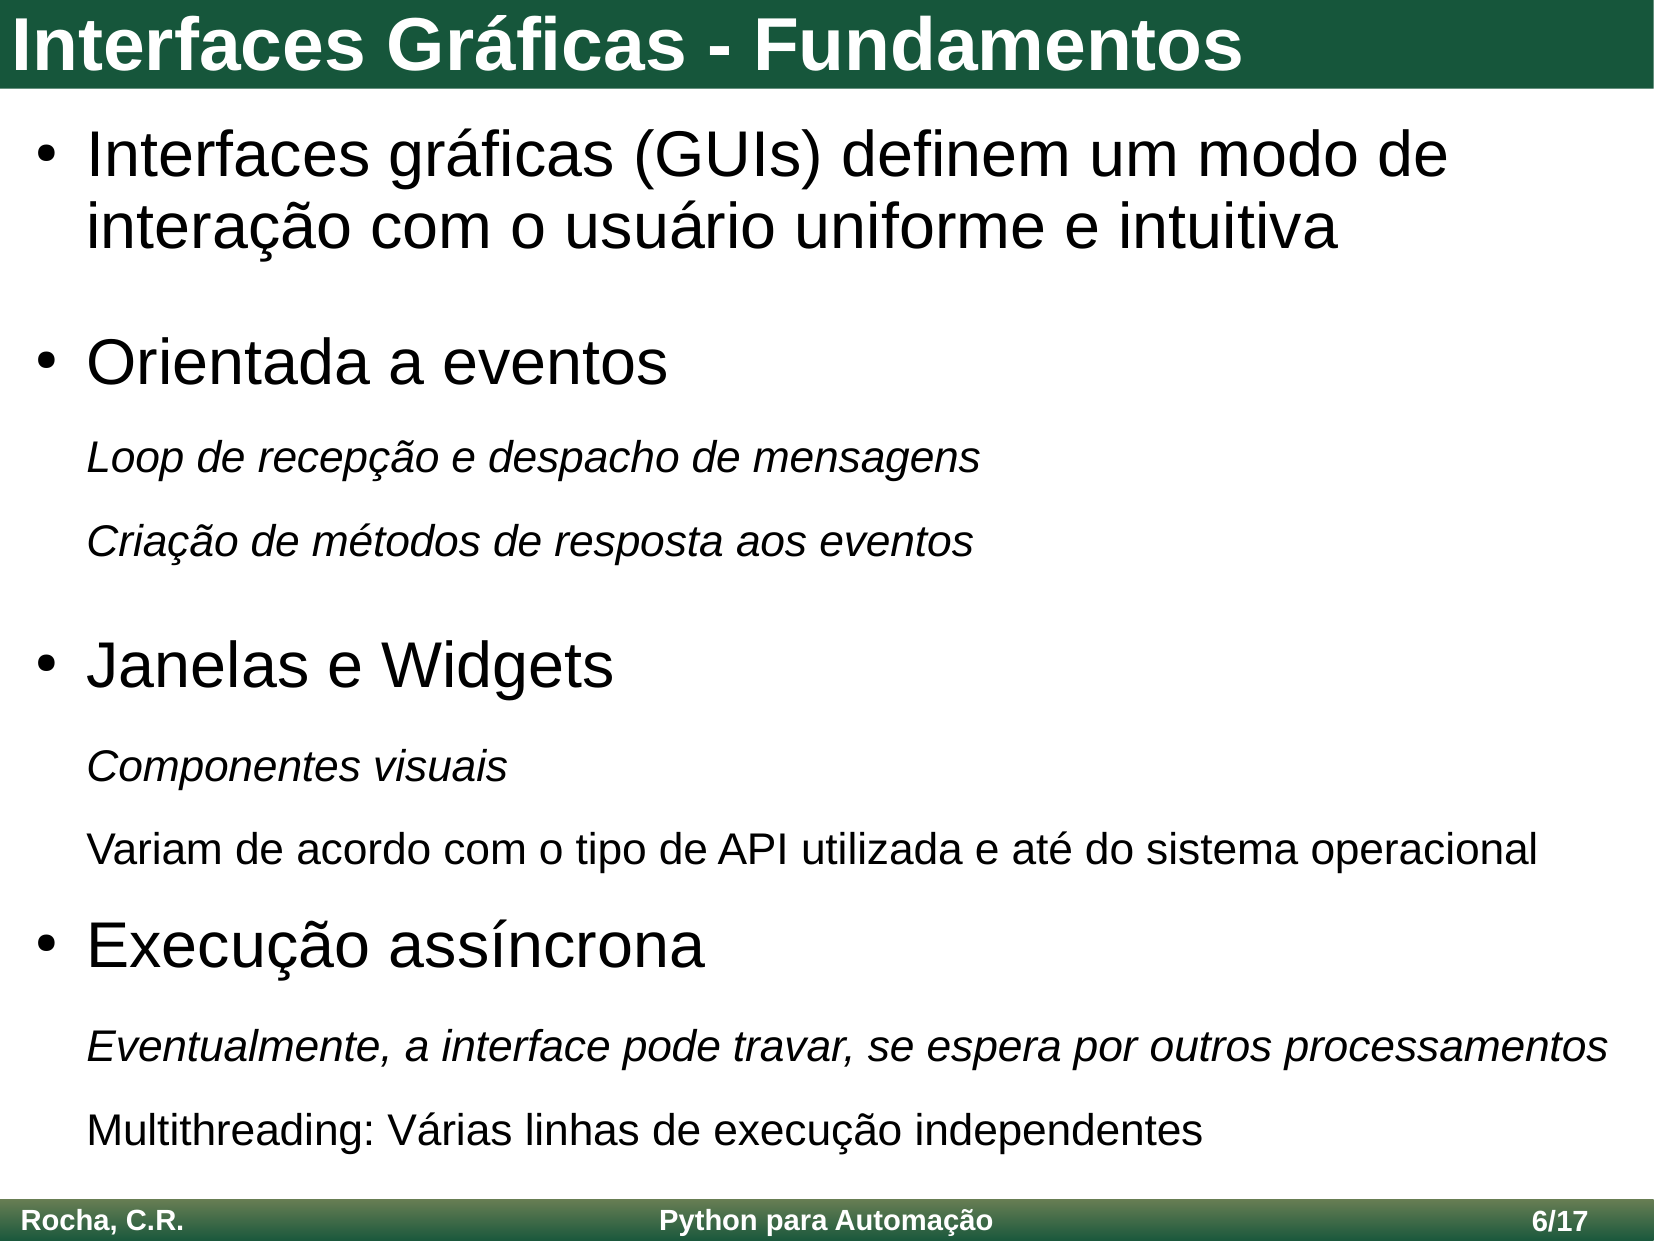

# Interfaces Gráficas - Fundamentos
Interfaces gráficas (GUIs) definem um modo de interação com o usuário uniforme e intuitiva
Orientada a eventos
Loop de recepção e despacho de mensagens
Criação de métodos de resposta aos eventos
Janelas e Widgets
Componentes visuais
Variam de acordo com o tipo de API utilizada e até do sistema operacional
Execução assíncrona
Eventualmente, a interface pode travar, se espera por outros processamentos
Multithreading: Várias linhas de execução independentes